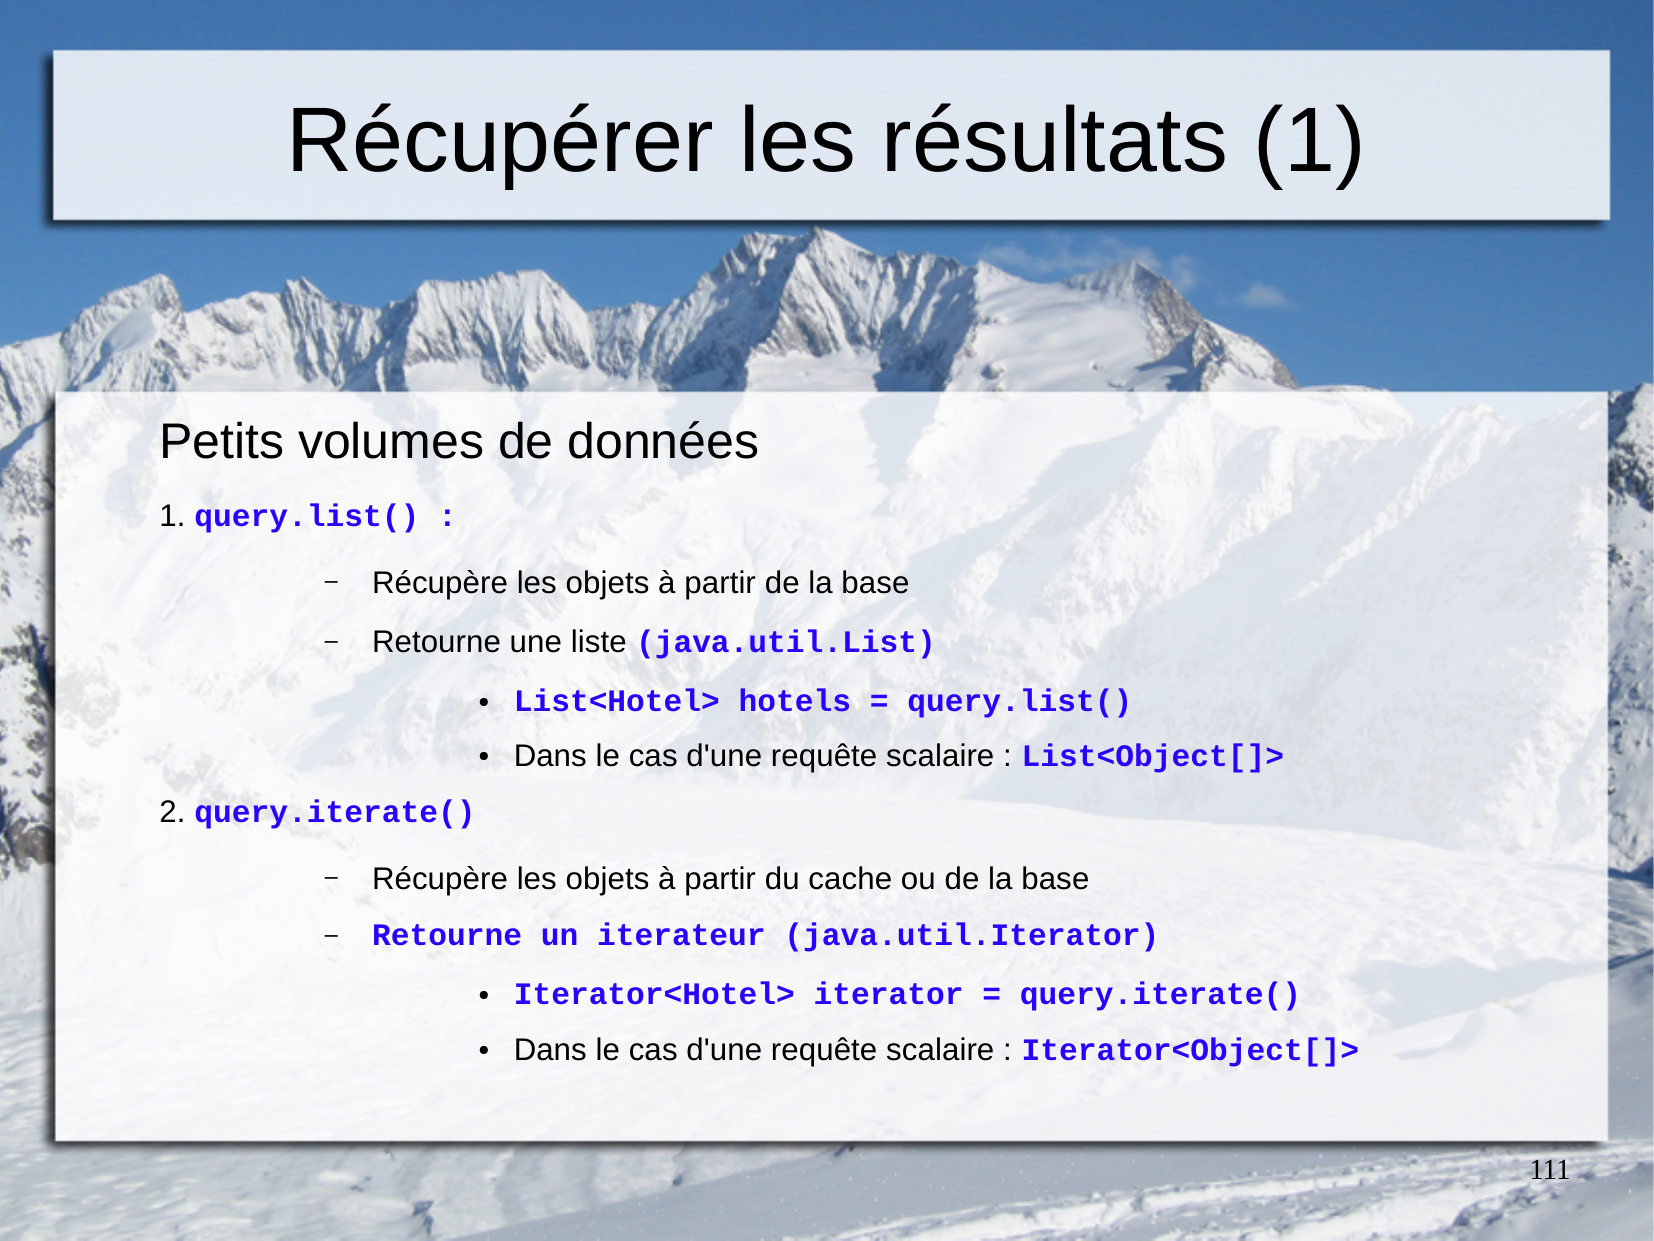

# Récupérer les résultats (1)
Petits volumes de données
1. query.list() :
Récupère les objets à partir de la base
Retourne une liste (java.util.List)
List<Hotel> hotels = query.list()
Dans le cas d'une requête scalaire : List<Object[]>
2. query.iterate()
Récupère les objets à partir du cache ou de la base
Retourne un iterateur (java.util.Iterator)
Iterator<Hotel> iterator = query.iterate()
Dans le cas d'une requête scalaire : Iterator<Object[]>
111